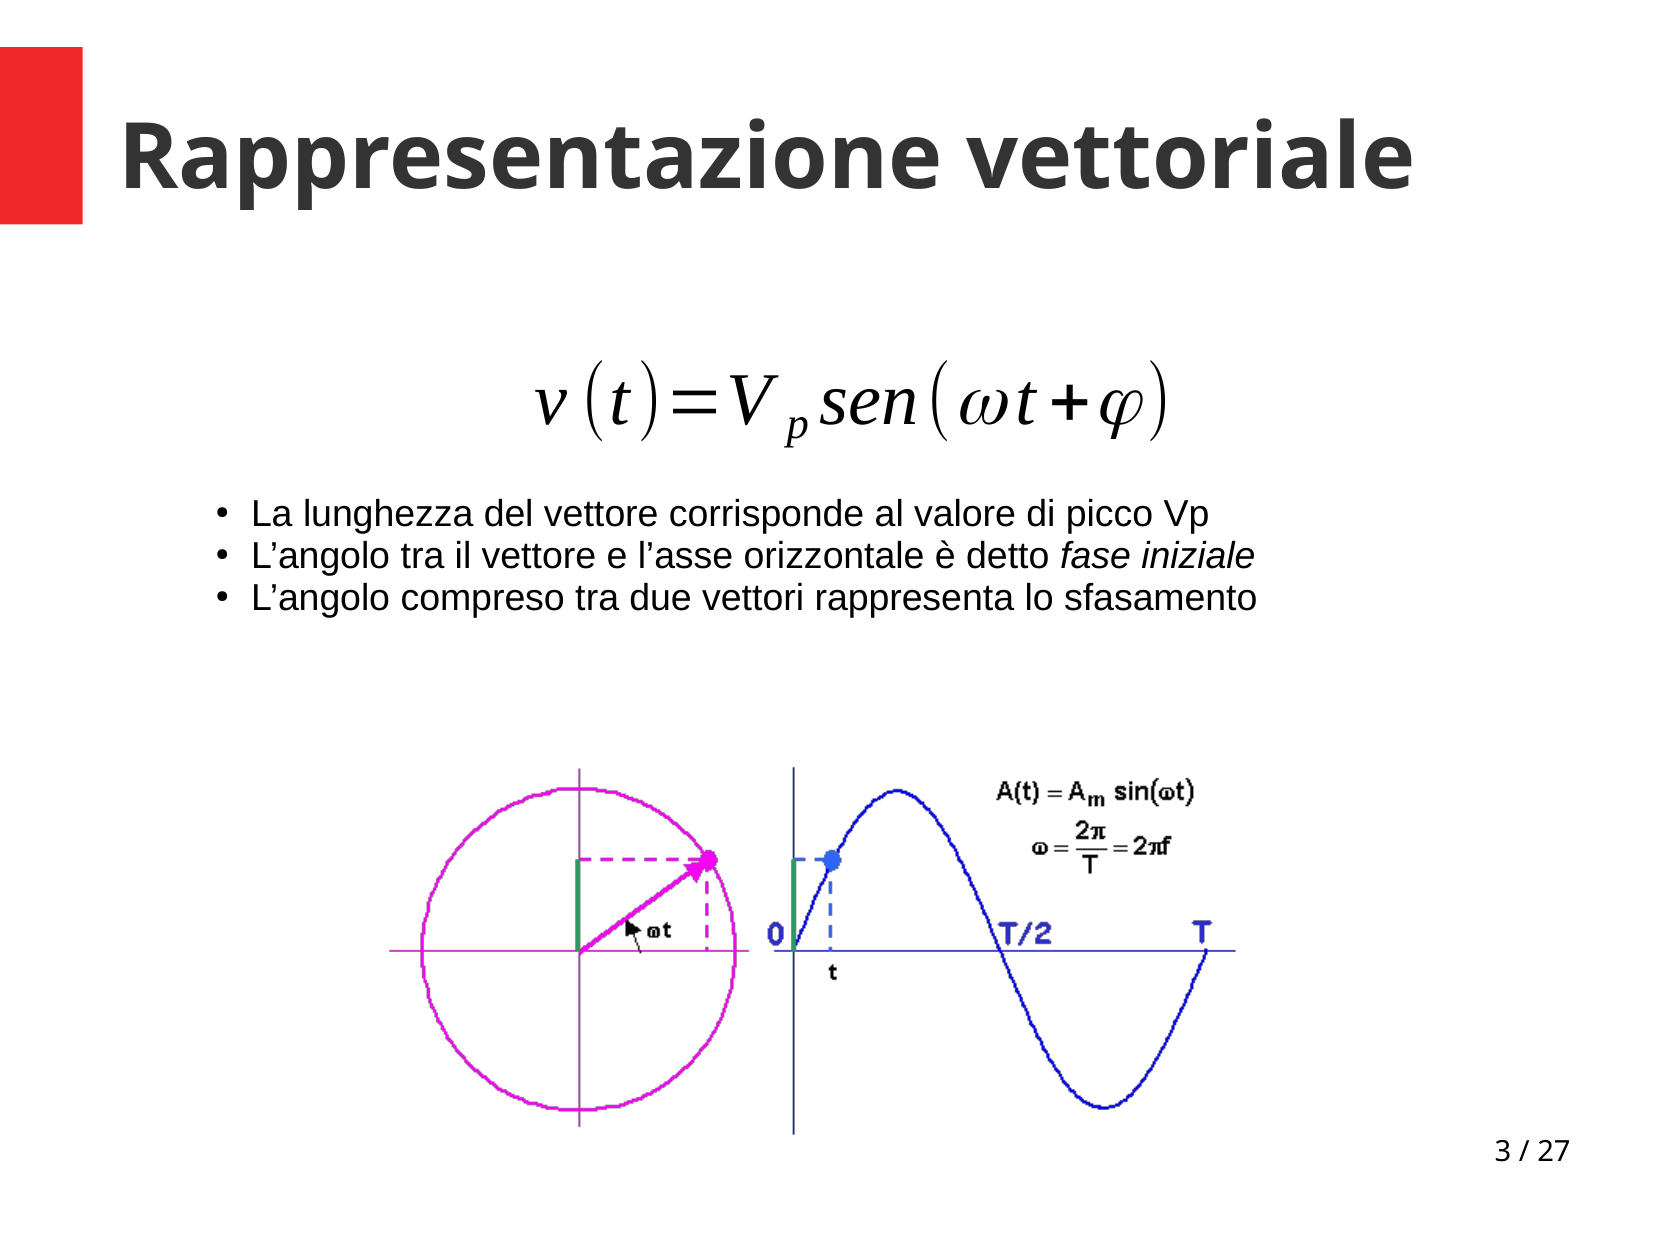

# Rappresentazione vettoriale
La lunghezza del vettore corrisponde al valore di picco Vp
L’angolo tra il vettore e l’asse orizzontale è detto fase iniziale
L’angolo compreso tra due vettori rappresenta lo sfasamento
3